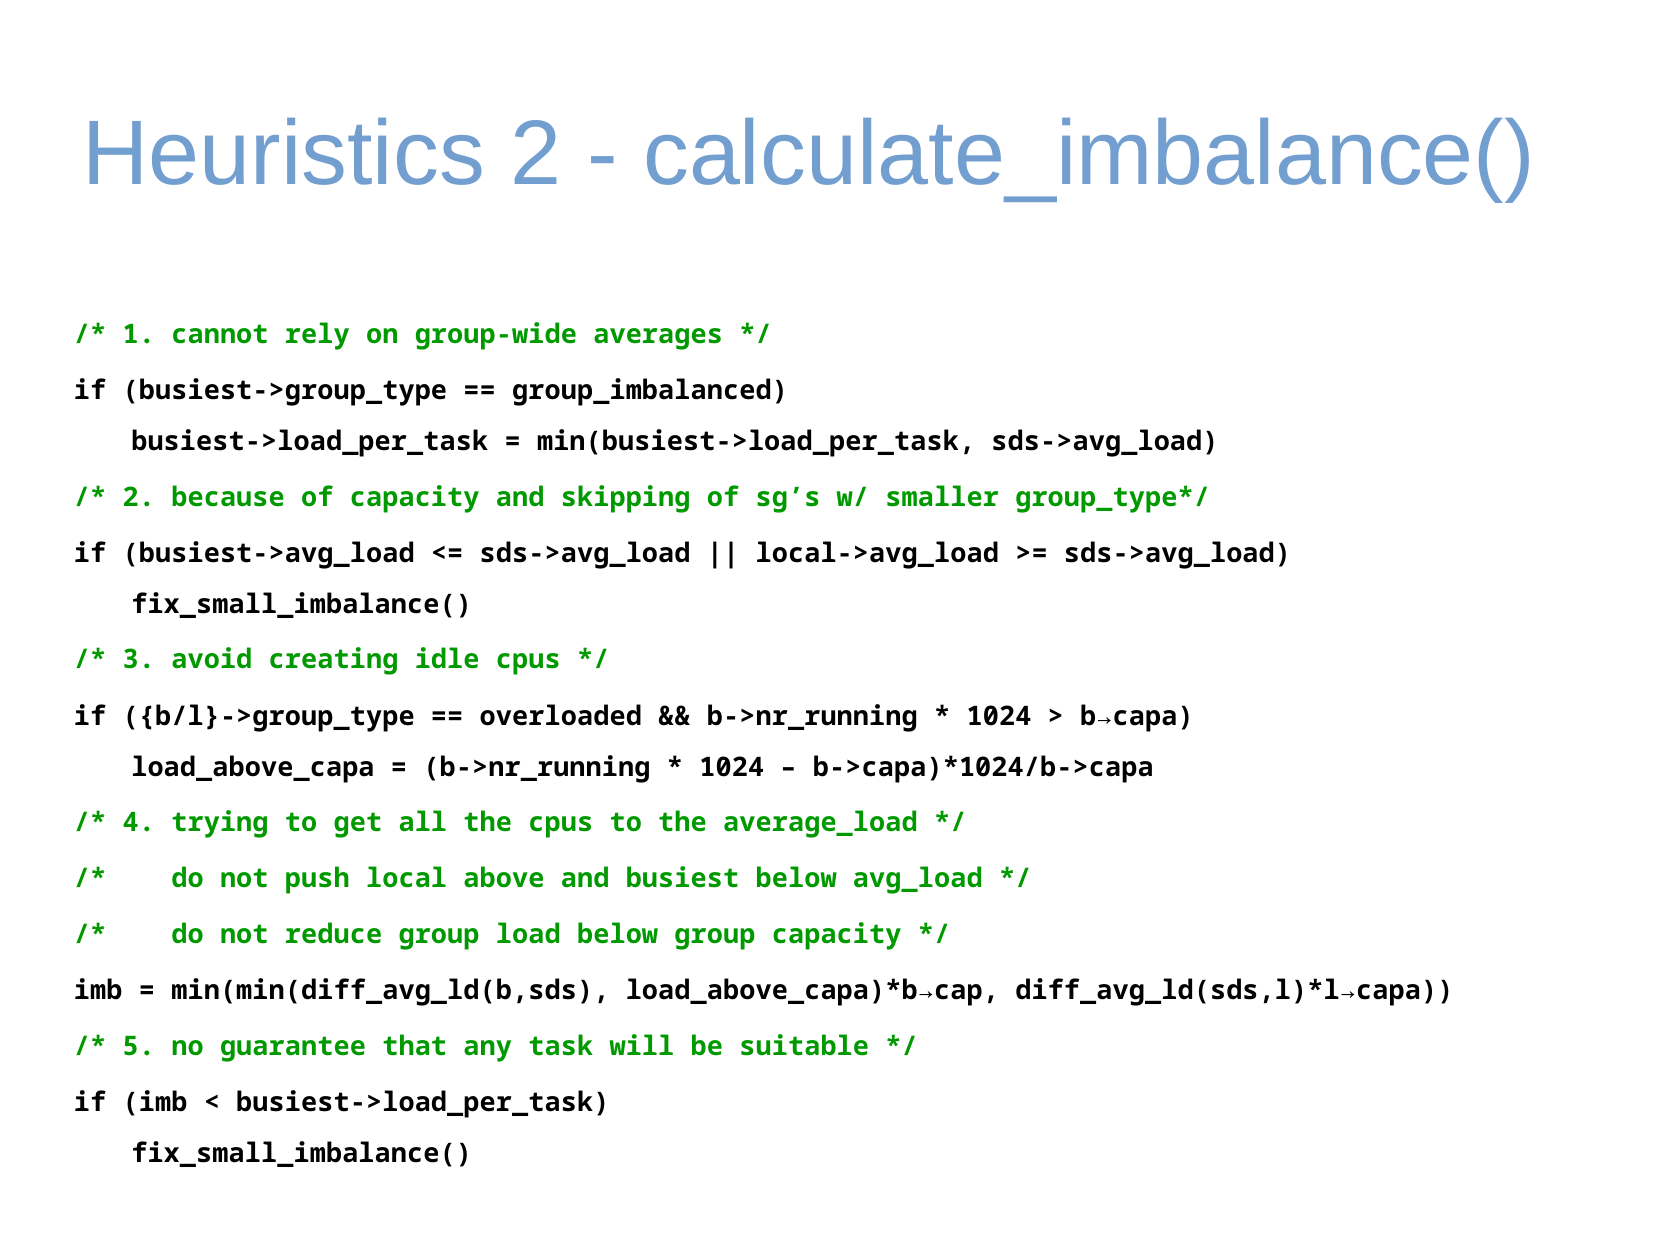

# Heuristics 2 - calculate_imbalance()
/* 1. cannot rely on group-wide averages */
if (busiest->group_type == group_imbalanced)
busiest->load_per_task = min(busiest->load_per_task, sds->avg_load)
/* 2. because of capacity and skipping of sg’s w/ smaller group_type*/
if (busiest->avg_load <= sds->avg_load || local->avg_load >= sds->avg_load)
fix_small_imbalance()
/* 3. avoid creating idle cpus */
if ({b/l}->group_type == overloaded && b->nr_running * 1024 > b→capa)
load_above_capa = (b->nr_running * 1024 – b->capa)*1024/b->capa
/* 4. trying to get all the cpus to the average_load */
/* do not push local above and busiest below avg_load */
/* do not reduce group load below group capacity */
imb = min(min(diff_avg_ld(b,sds), load_above_capa)*b→cap, diff_avg_ld(sds,l)*l→capa))
/* 5. no guarantee that any task will be suitable */
if (imb < busiest->load_per_task)
fix_small_imbalance()